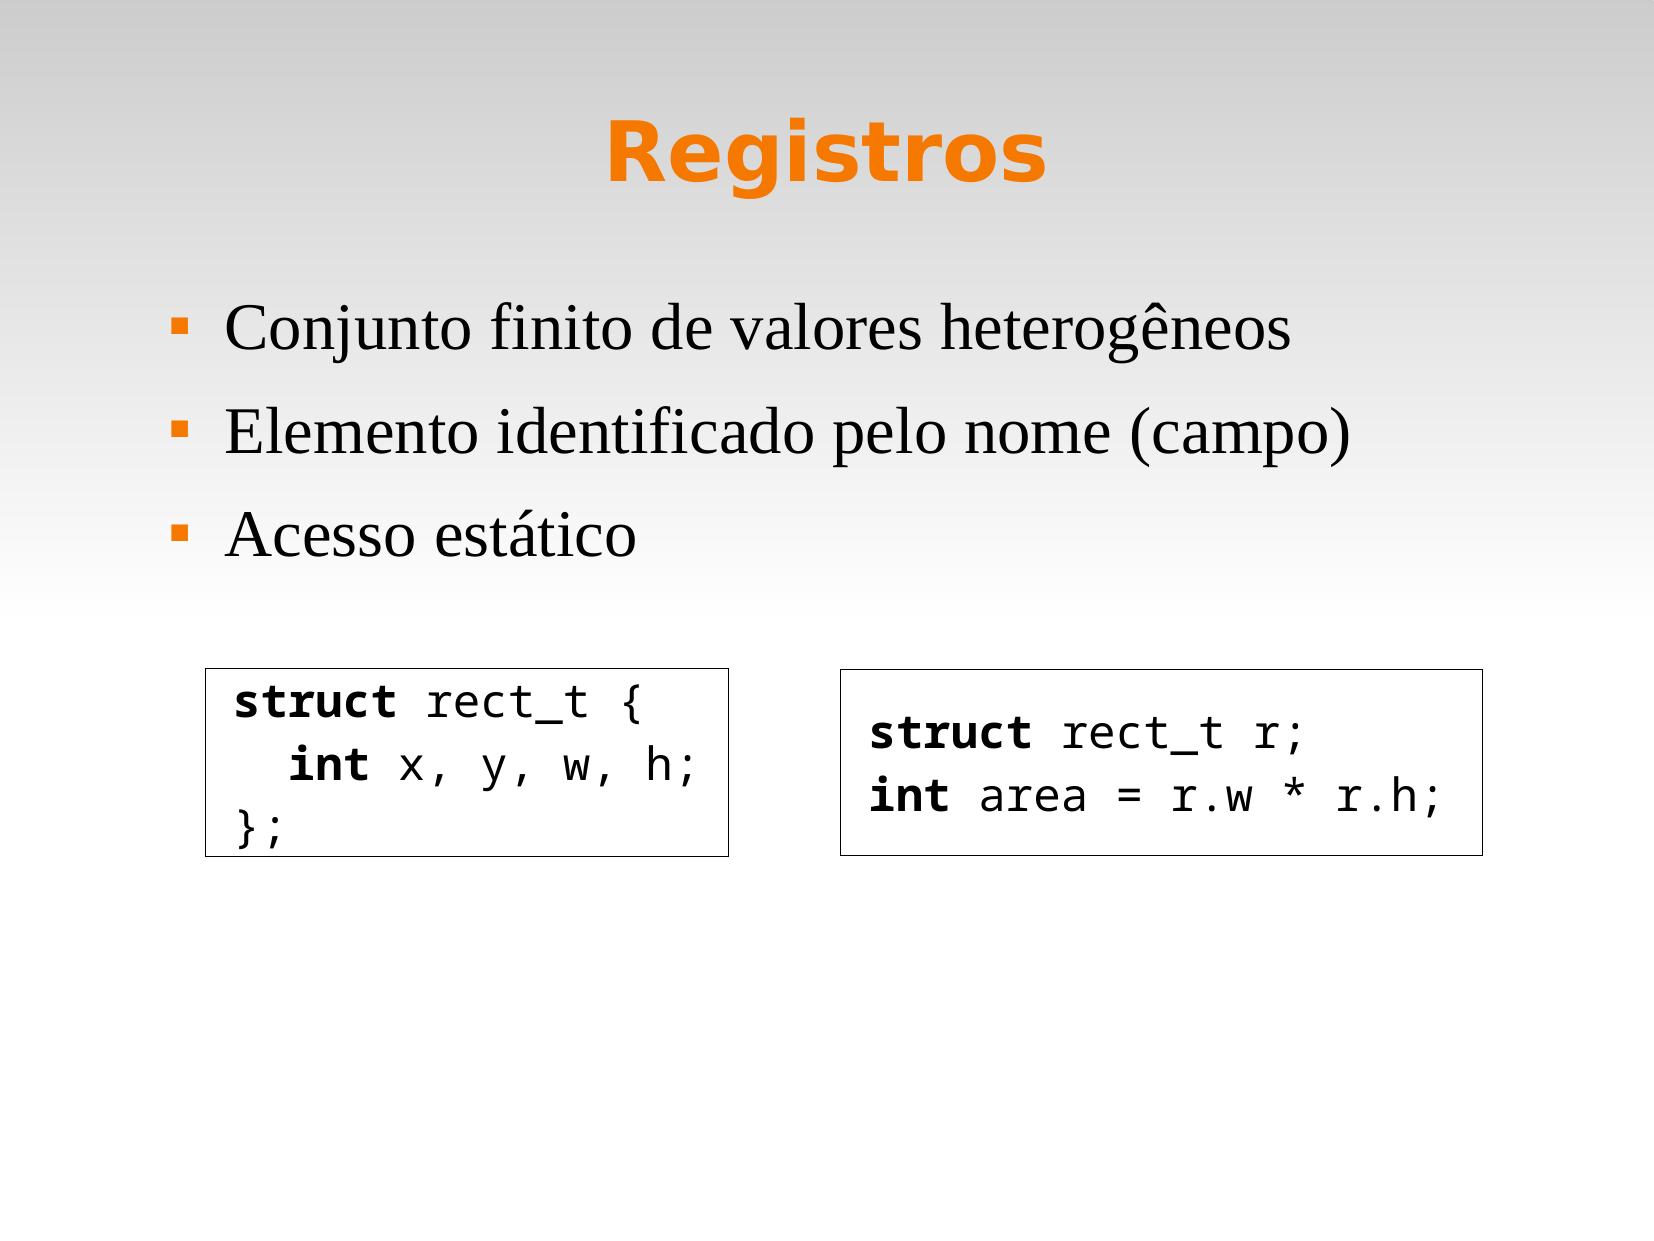

# Registros
Conjunto finito de valores heterogêneos
Elemento identificado pelo nome (campo)
Acesso estático
 struct rect_t {
 int x, y, w, h;
 };
 struct rect_t r;
 int area = r.w * r.h;